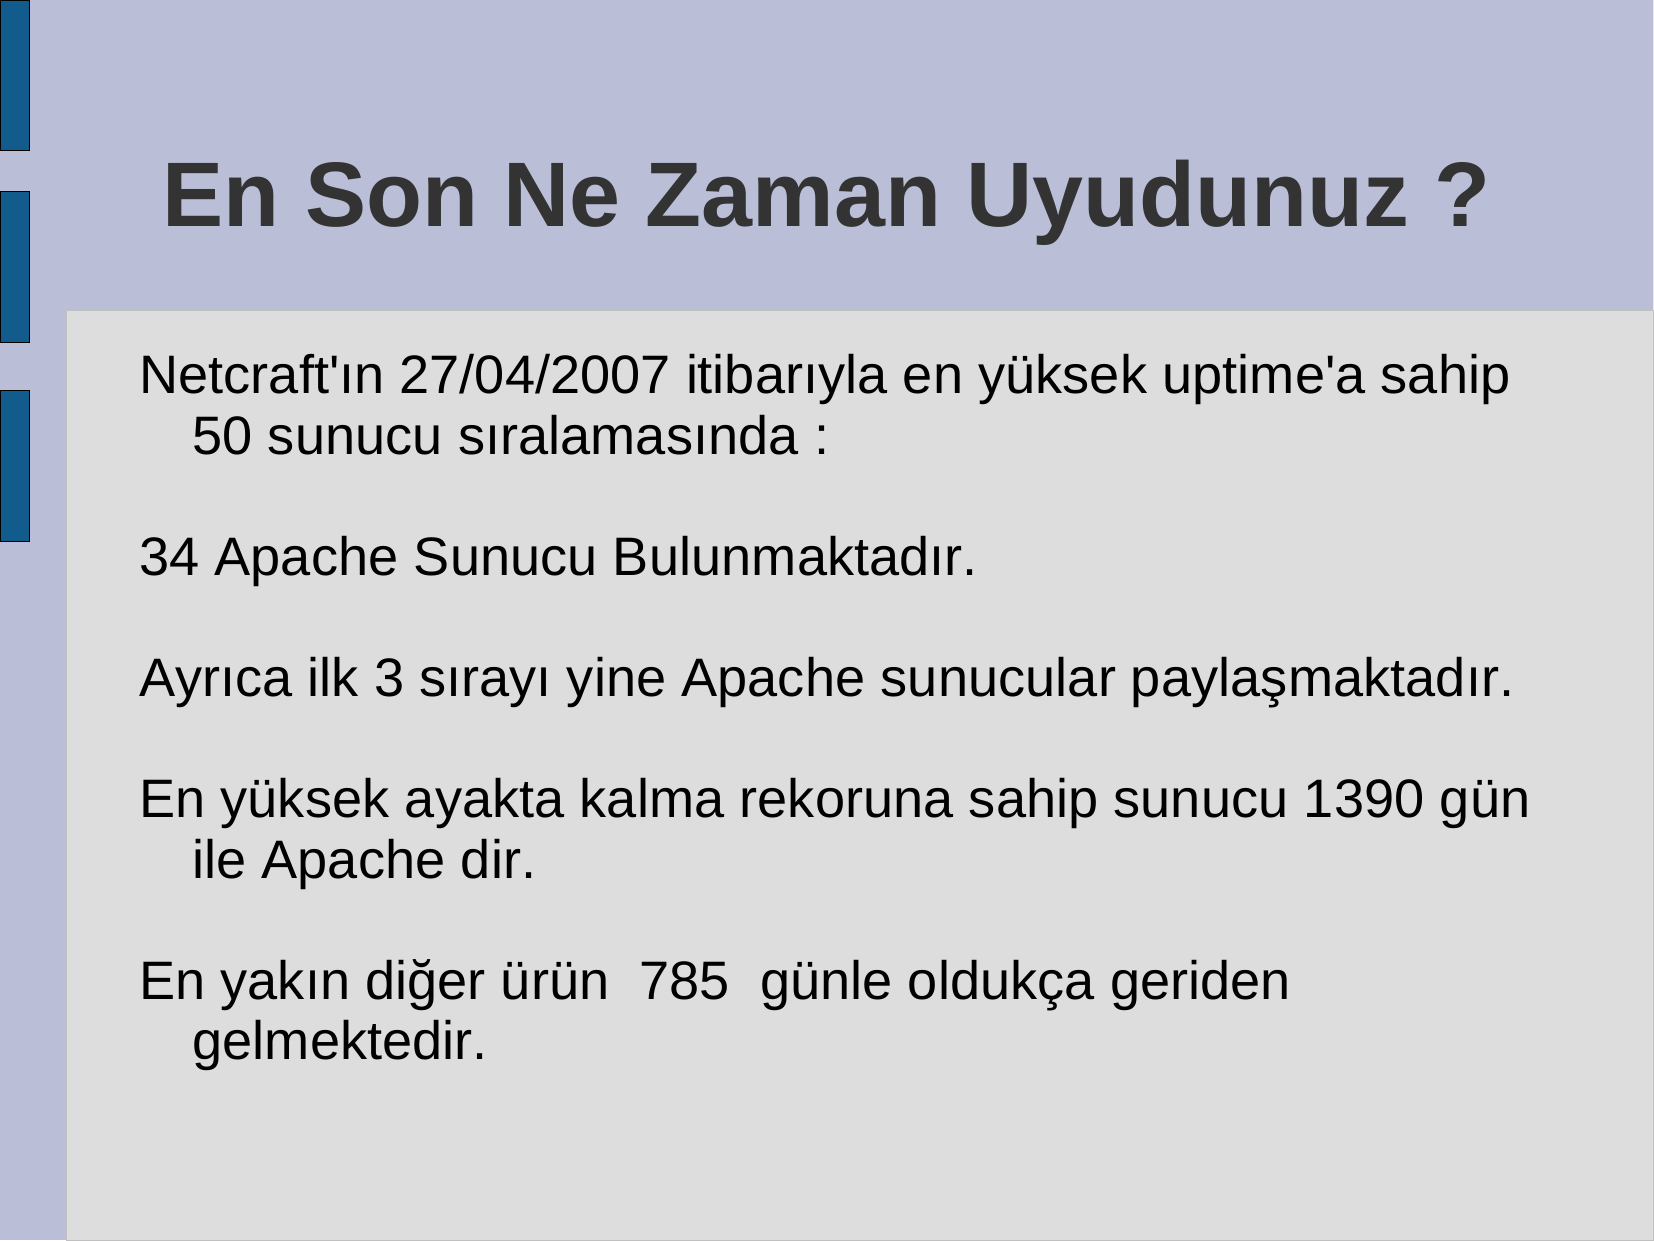

# En Son Ne Zaman Uyudunuz ?
Netcraft'ın 27/04/2007 itibarıyla en yüksek uptime'a sahip 50 sunucu sıralamasında :
34 Apache Sunucu Bulunmaktadır.
Ayrıca ilk 3 sırayı yine Apache sunucular paylaşmaktadır.
En yüksek ayakta kalma rekoruna sahip sunucu 1390 gün ile Apache dir.
En yakın diğer ürün 785 günle oldukça geriden gelmektedir.